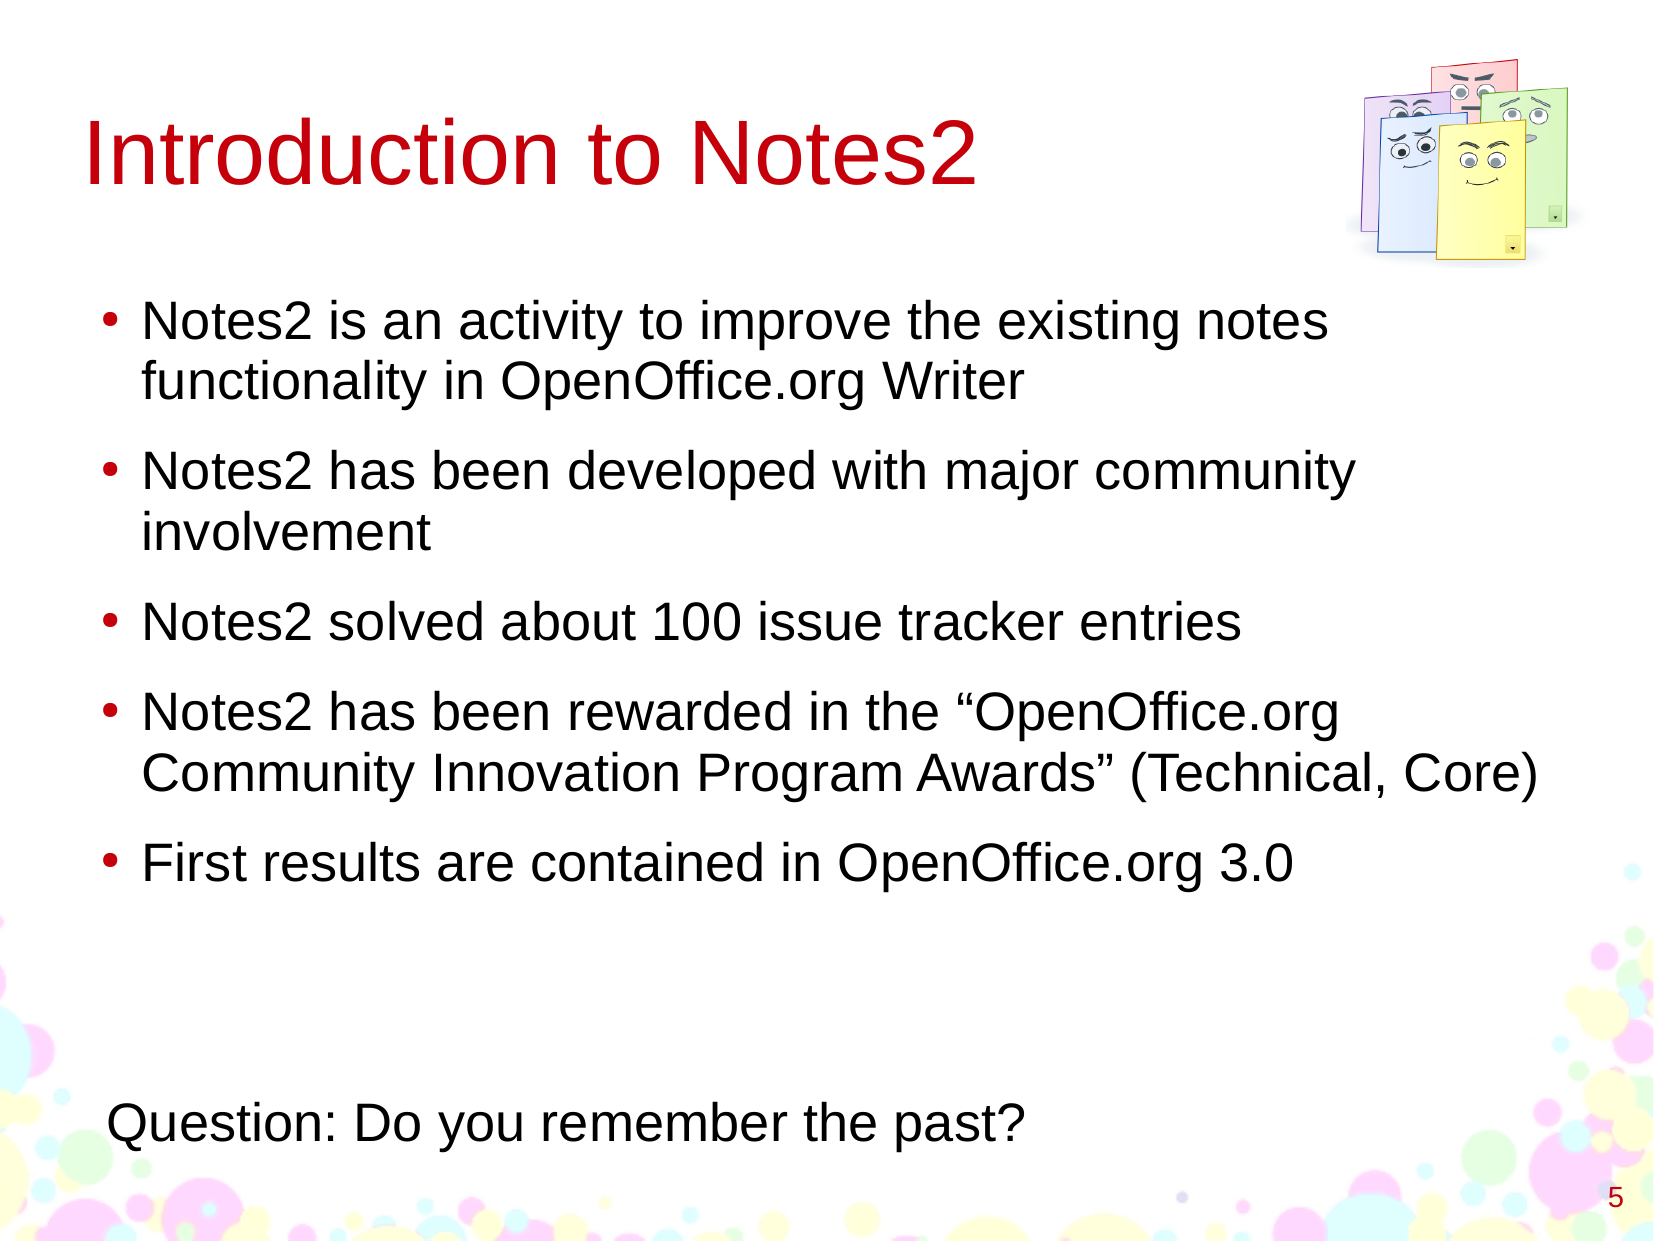

# Introduction to Notes2
Notes2 is an activity to improve the existing notes functionality in OpenOffice.org Writer
Notes2 has been developed with major community involvement
Notes2 solved about 100 issue tracker entries
Notes2 has been rewarded in the “OpenOffice.org Community Innovation Program Awards” (Technical, Core)
First results are contained in OpenOffice.org 3.0
Question: Do you remember the past?
5